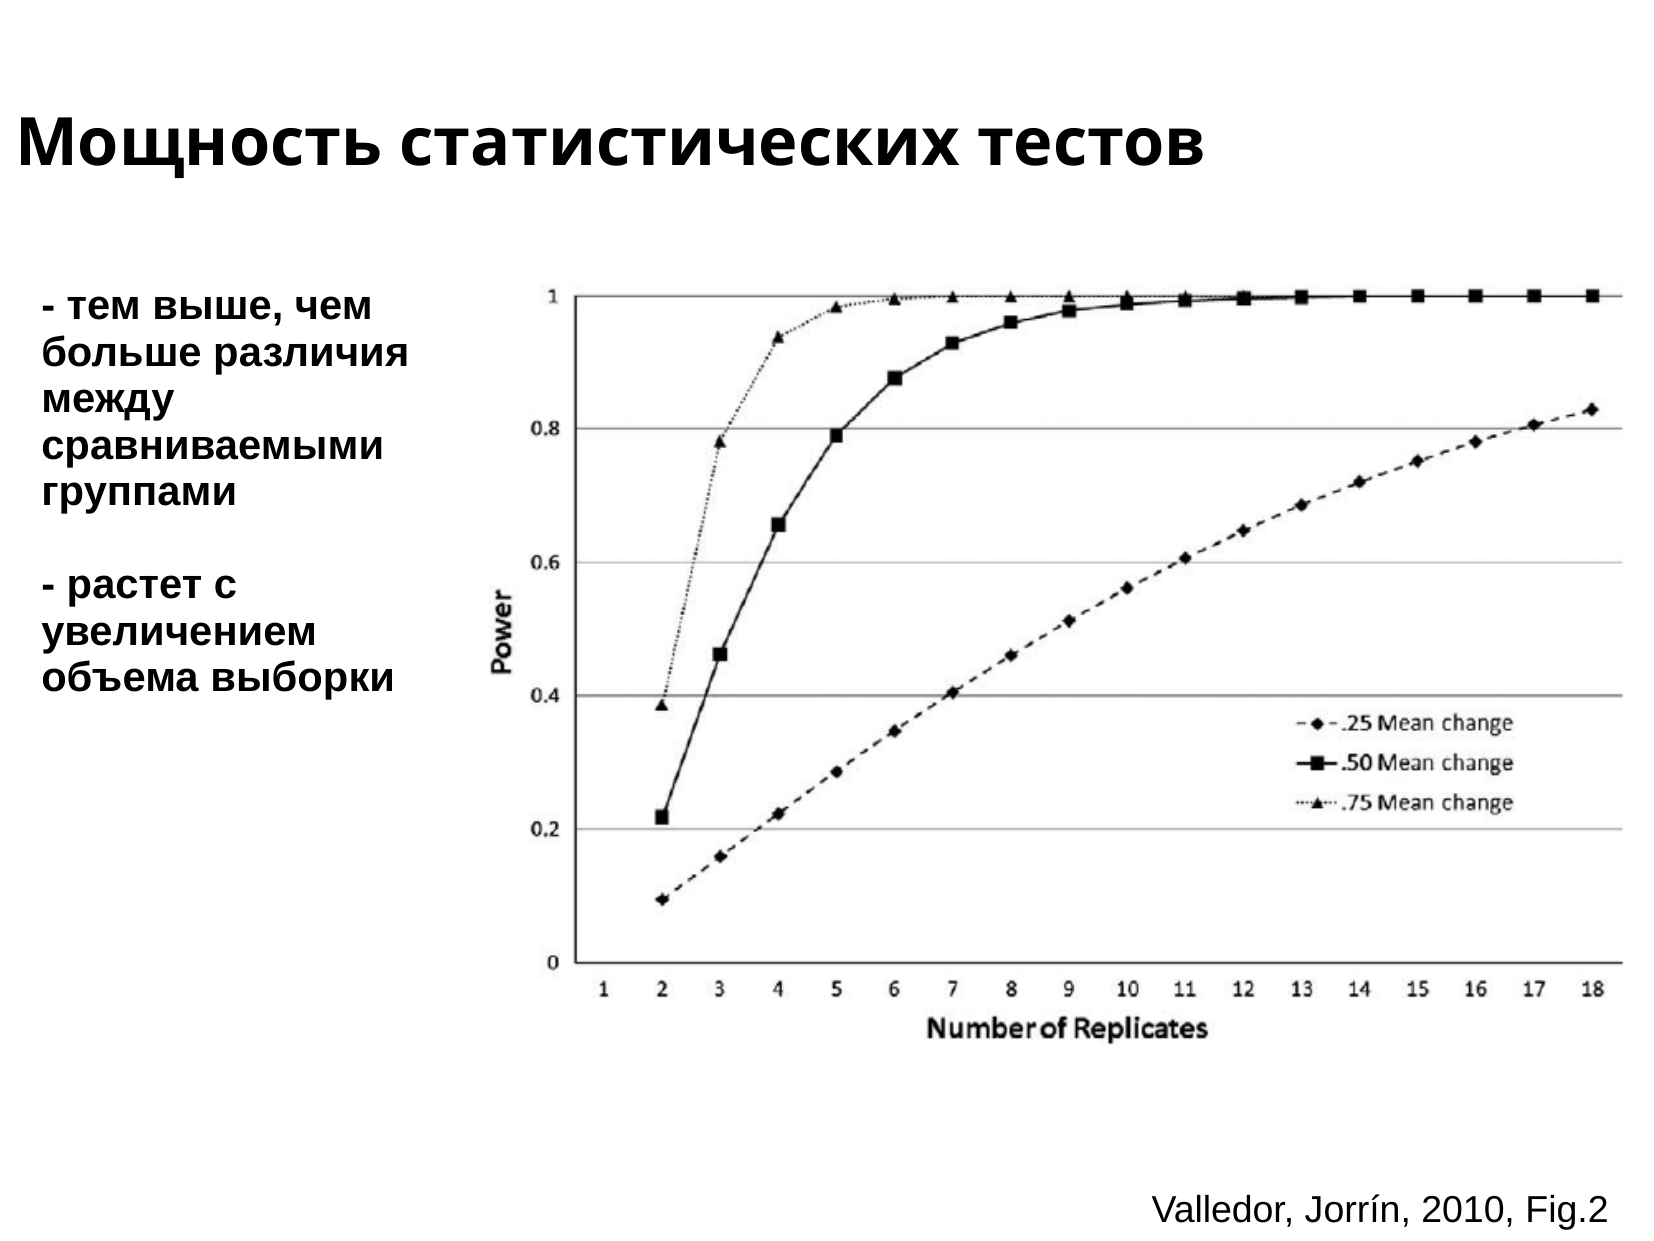

# Мощность статистических тестов
- тем выше, чем больше различия между сравниваемыми группами
- растет с увеличением объема выборки
Valledor, Jorrín, 2010, Fig.2